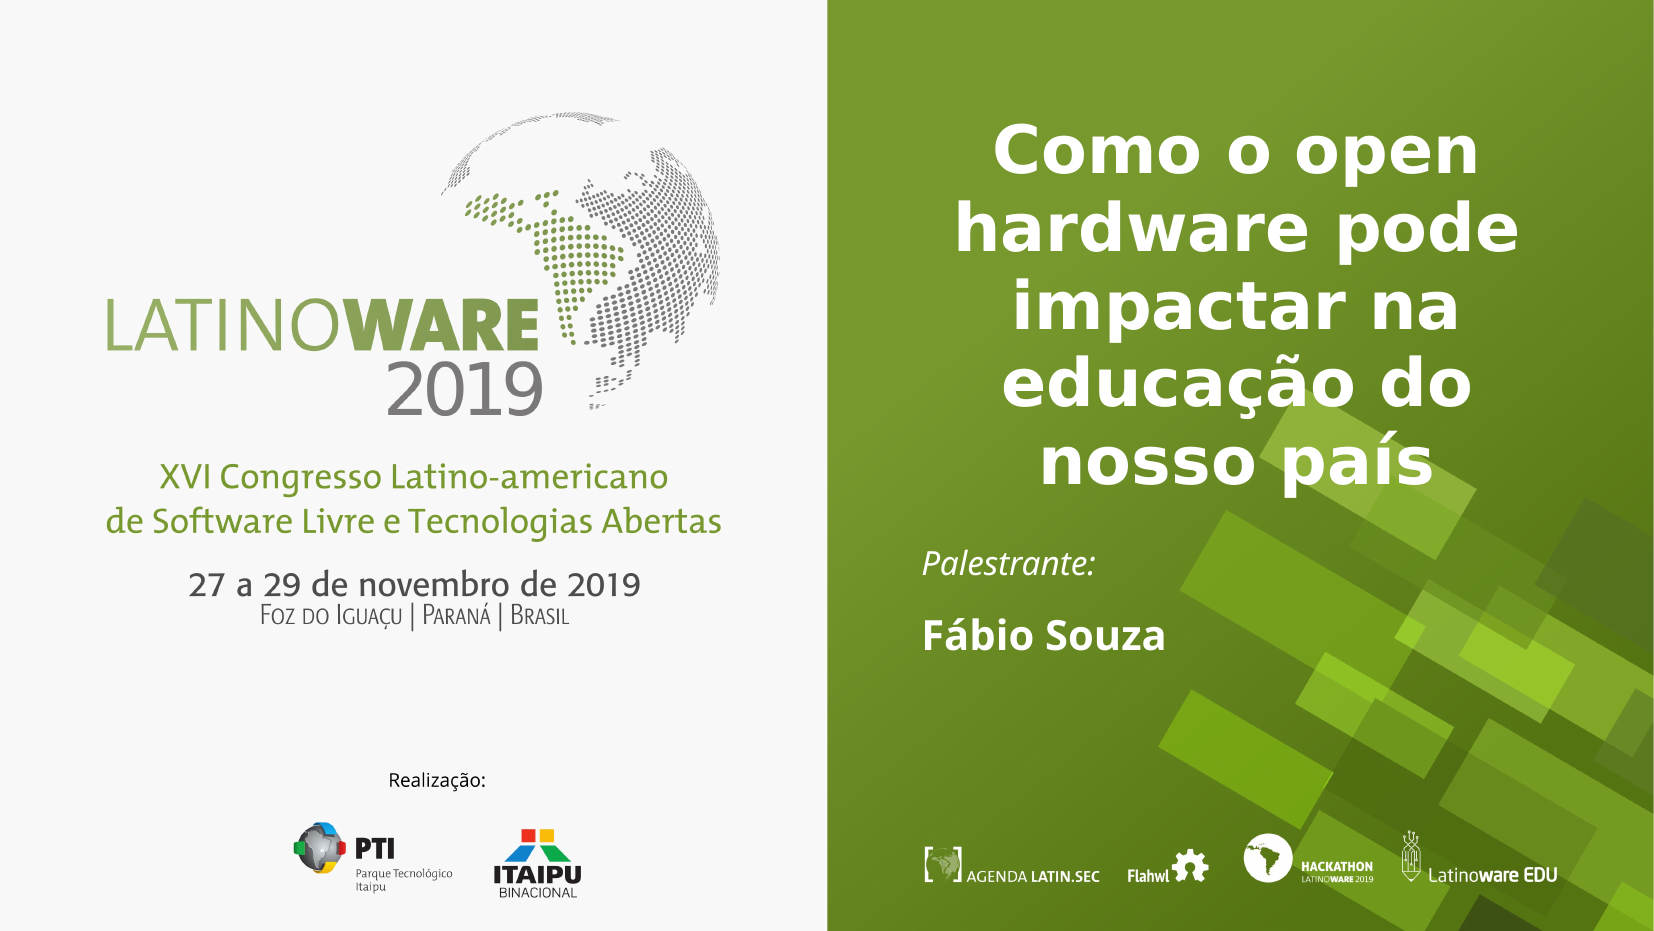

Como o open hardware pode impactar na educação do nosso país
Palestrante:
Fábio Souza